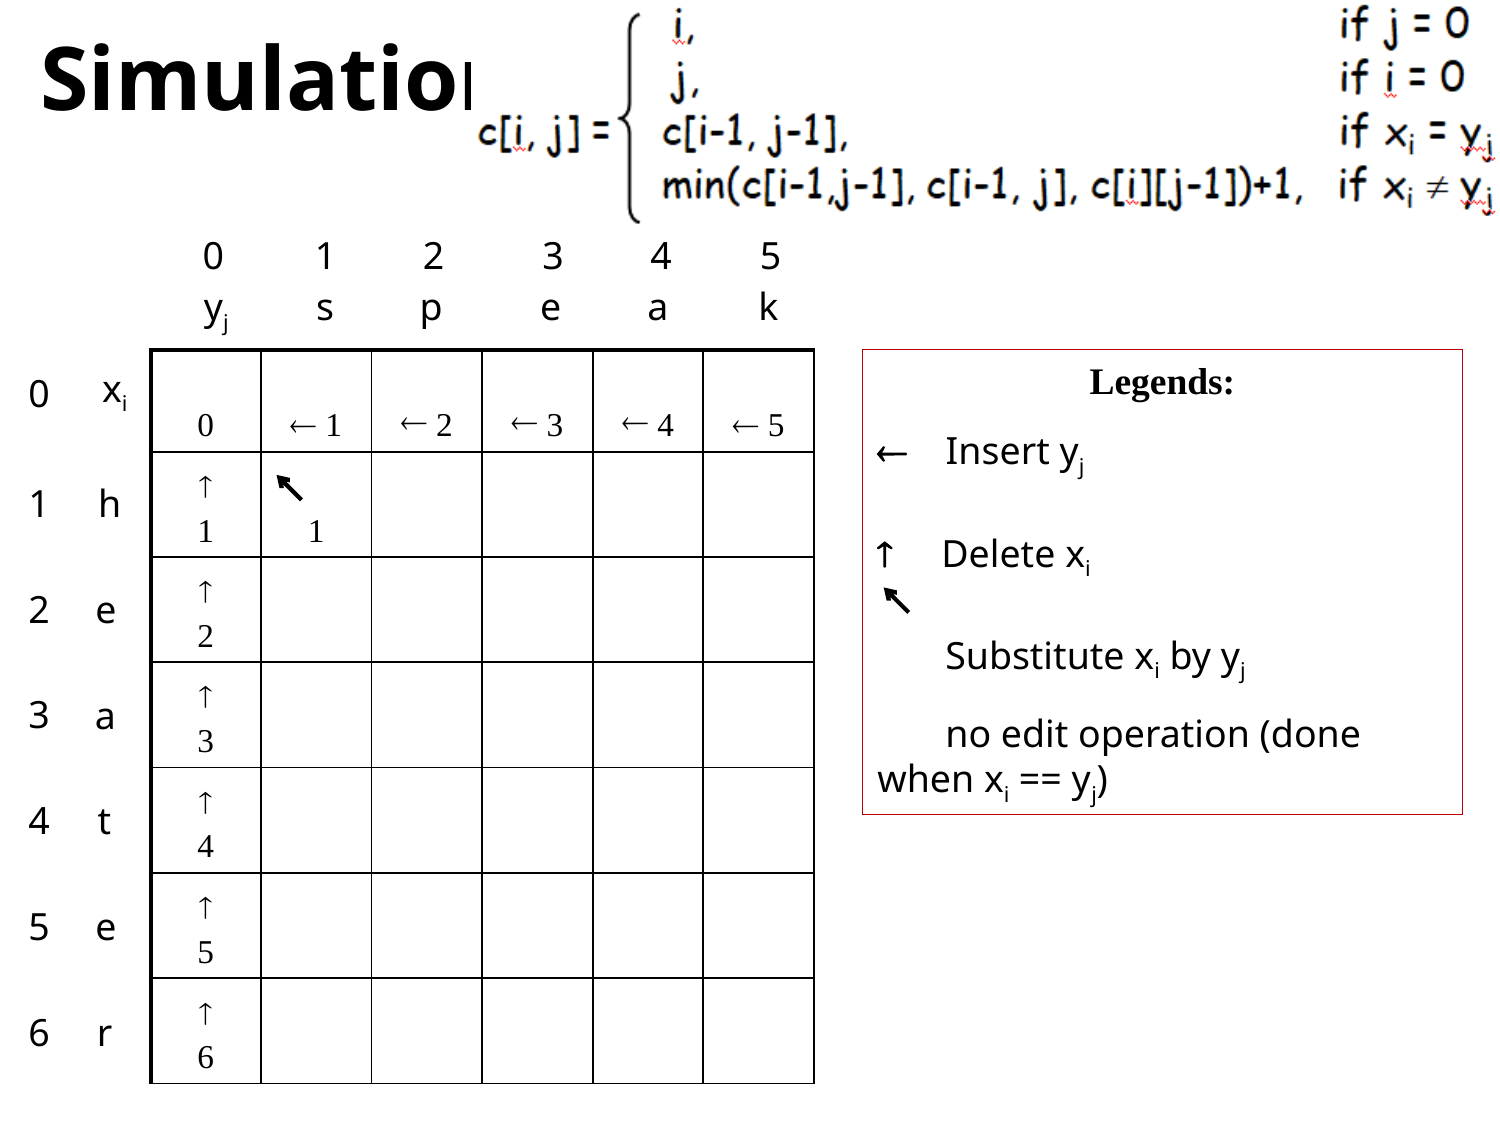

# Simulation
0
1
2
3
4
5
yj
s
p
e
a
k
xi
| 0 |  1 | 2 | 3 | 4 |  5 |
| --- | --- | --- | --- | --- | --- |
|  1 | 1 | | | | |
|  2 | | | | | |
|  3 | | | | | |
|  4 | | | | | |
|  5 | | | | | |
|  6 | | | | | |
Legends:
 Insert yj
 Delete xi
 Substitute xi by yj
 no edit operation (done when xi == yj)
0
1
h
2
e
3
a
4
t
5
e
6
r